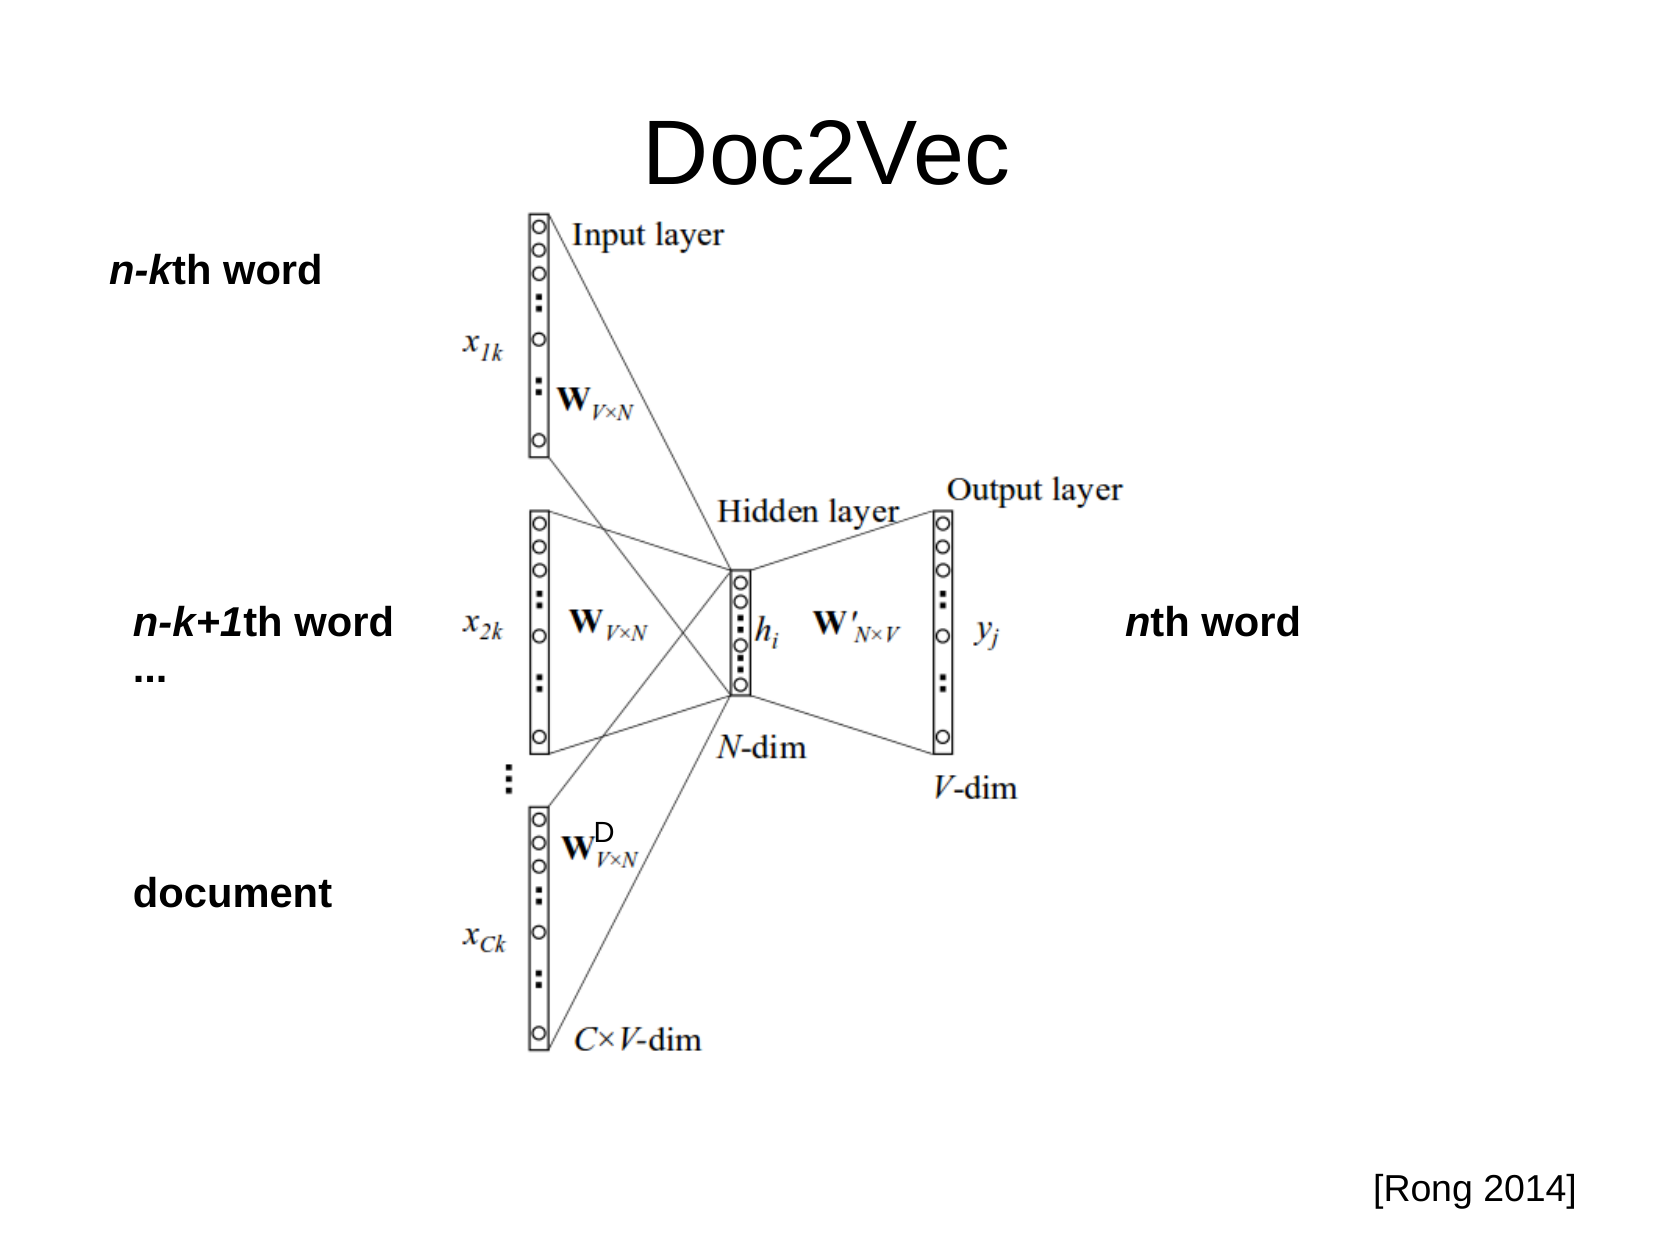

# Doc2Vec
n-kth word
n-k+1th word
...
nth word
D
document
[Rong 2014]